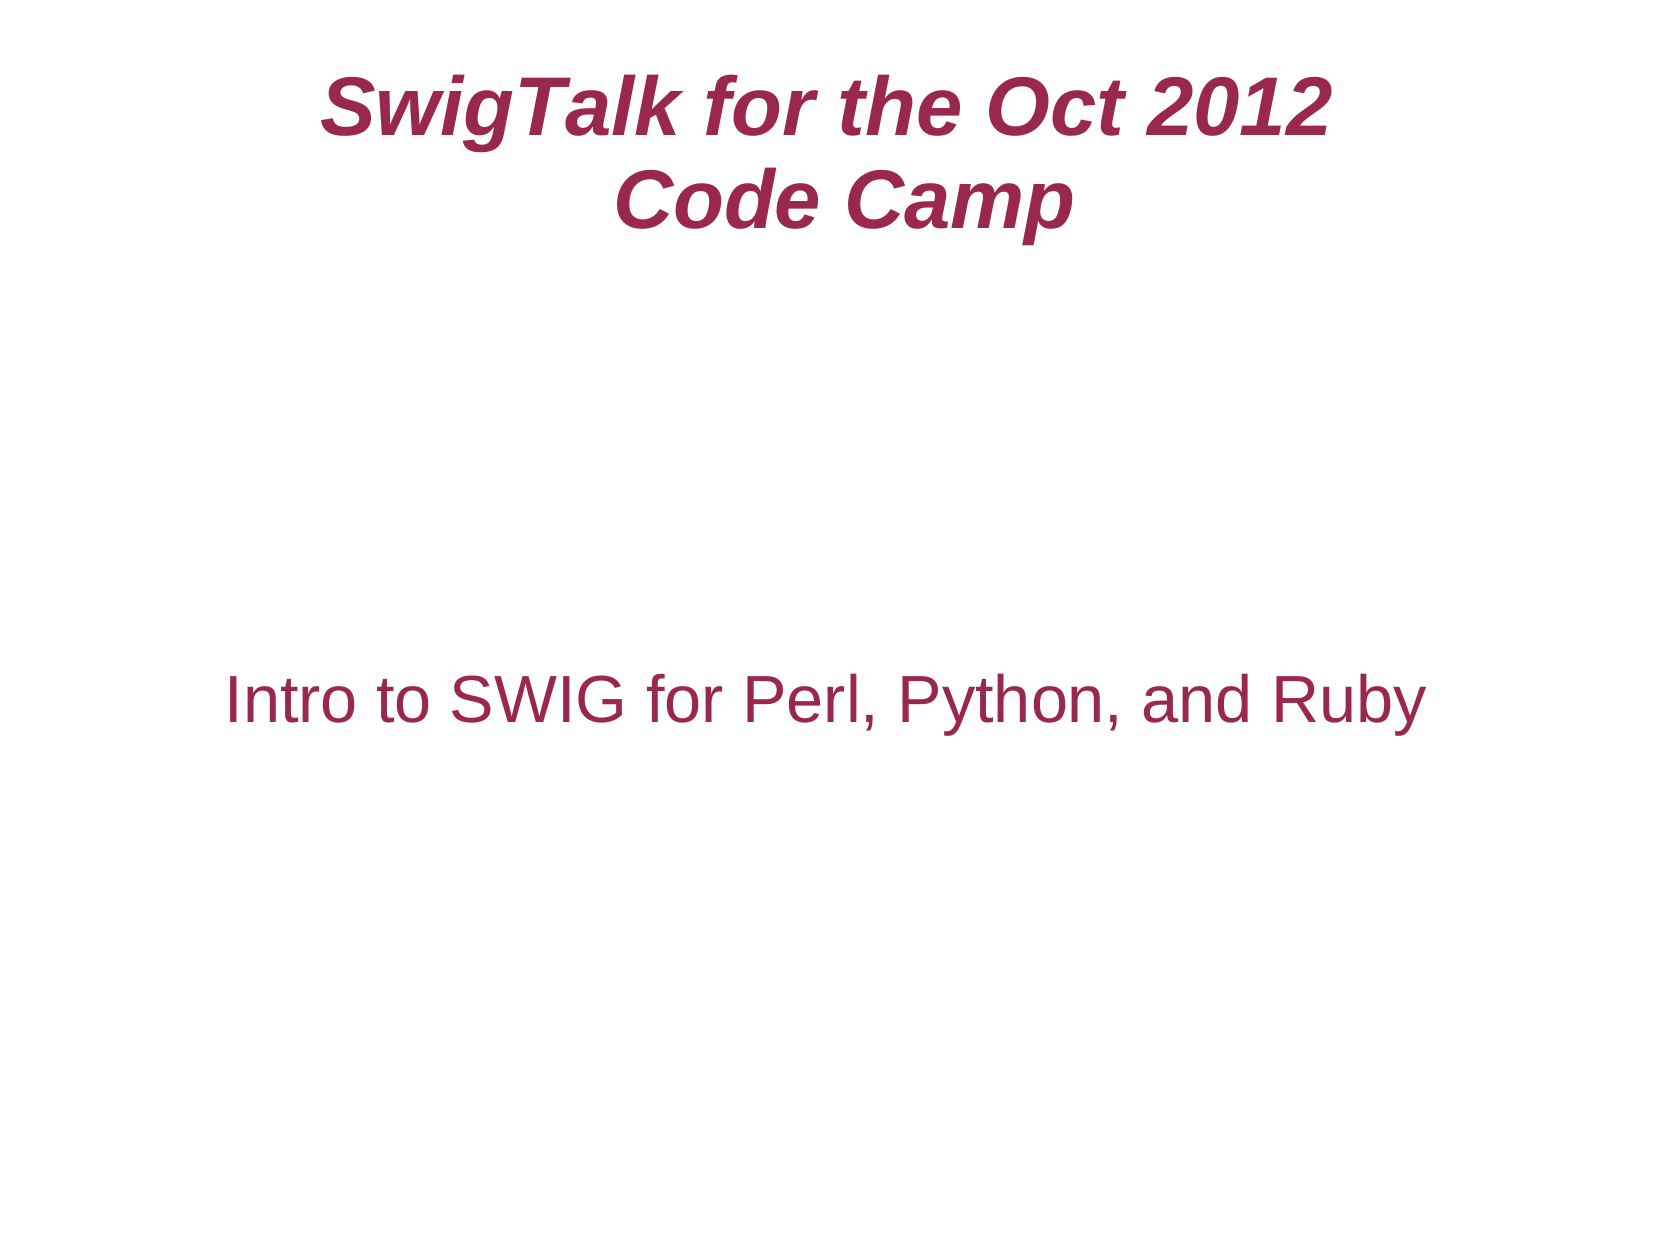

# SwigTalk for the Oct 2012 Code Camp
Intro to SWIG for Perl, Python, and Ruby